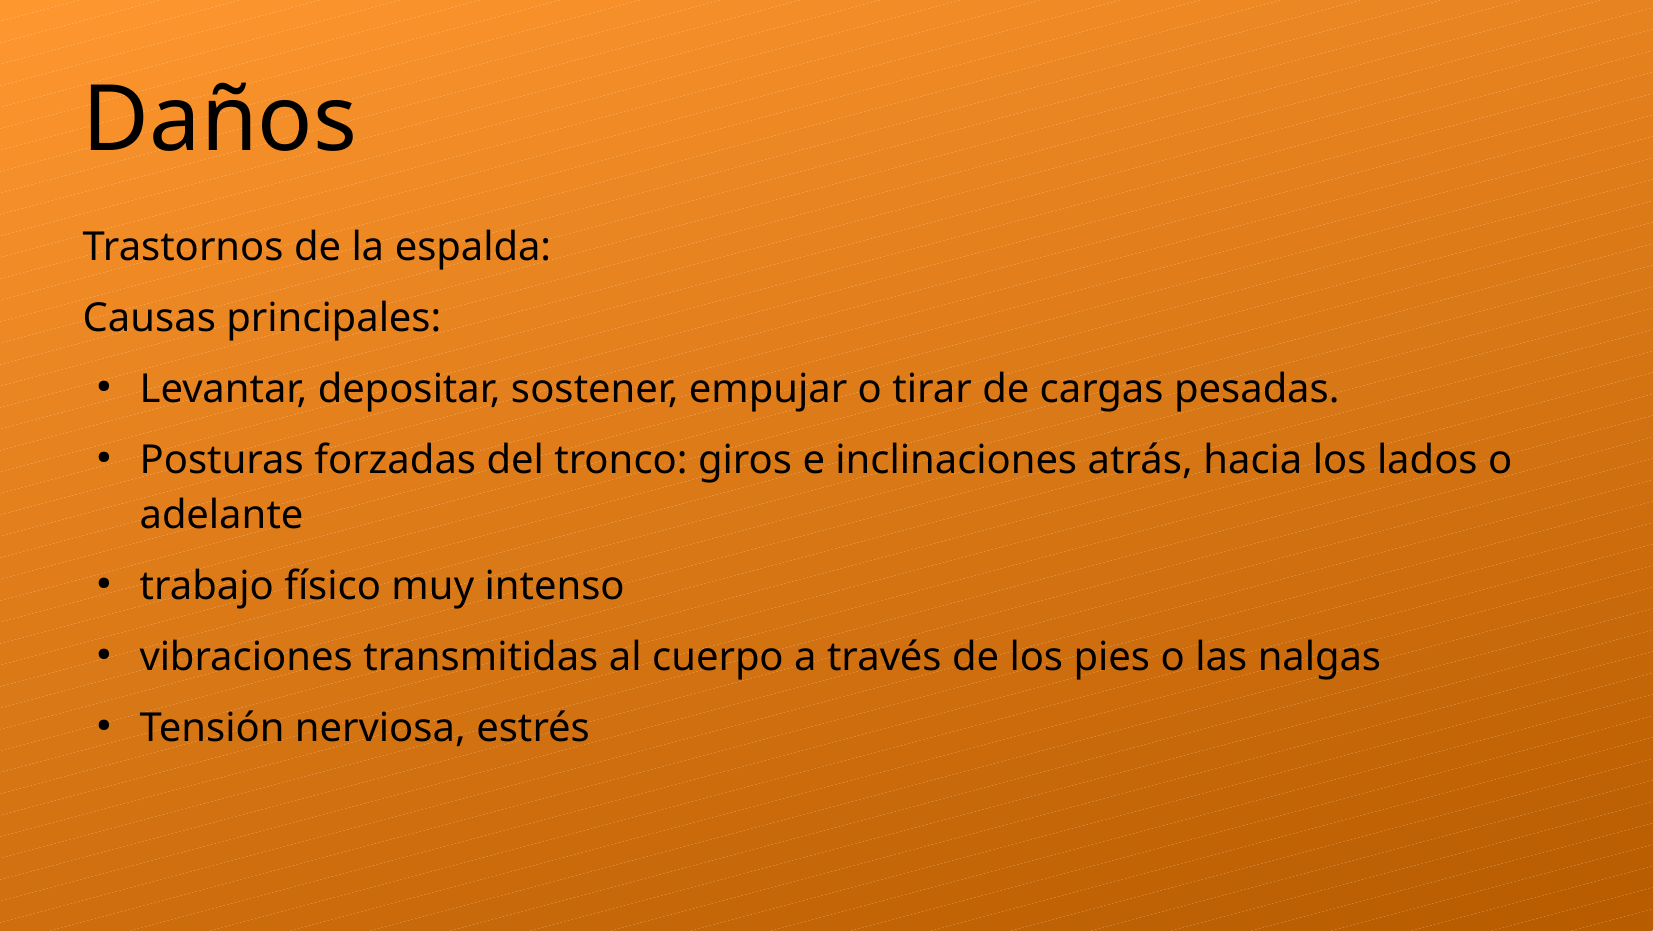

# Daños
Trastornos de la espalda:
Causas principales:
Levantar, depositar, sostener, empujar o tirar de cargas pesadas.
Posturas forzadas del tronco: giros e inclinaciones atrás, hacia los lados o adelante
trabajo físico muy intenso
vibraciones transmitidas al cuerpo a través de los pies o las nalgas
Tensión nerviosa, estrés